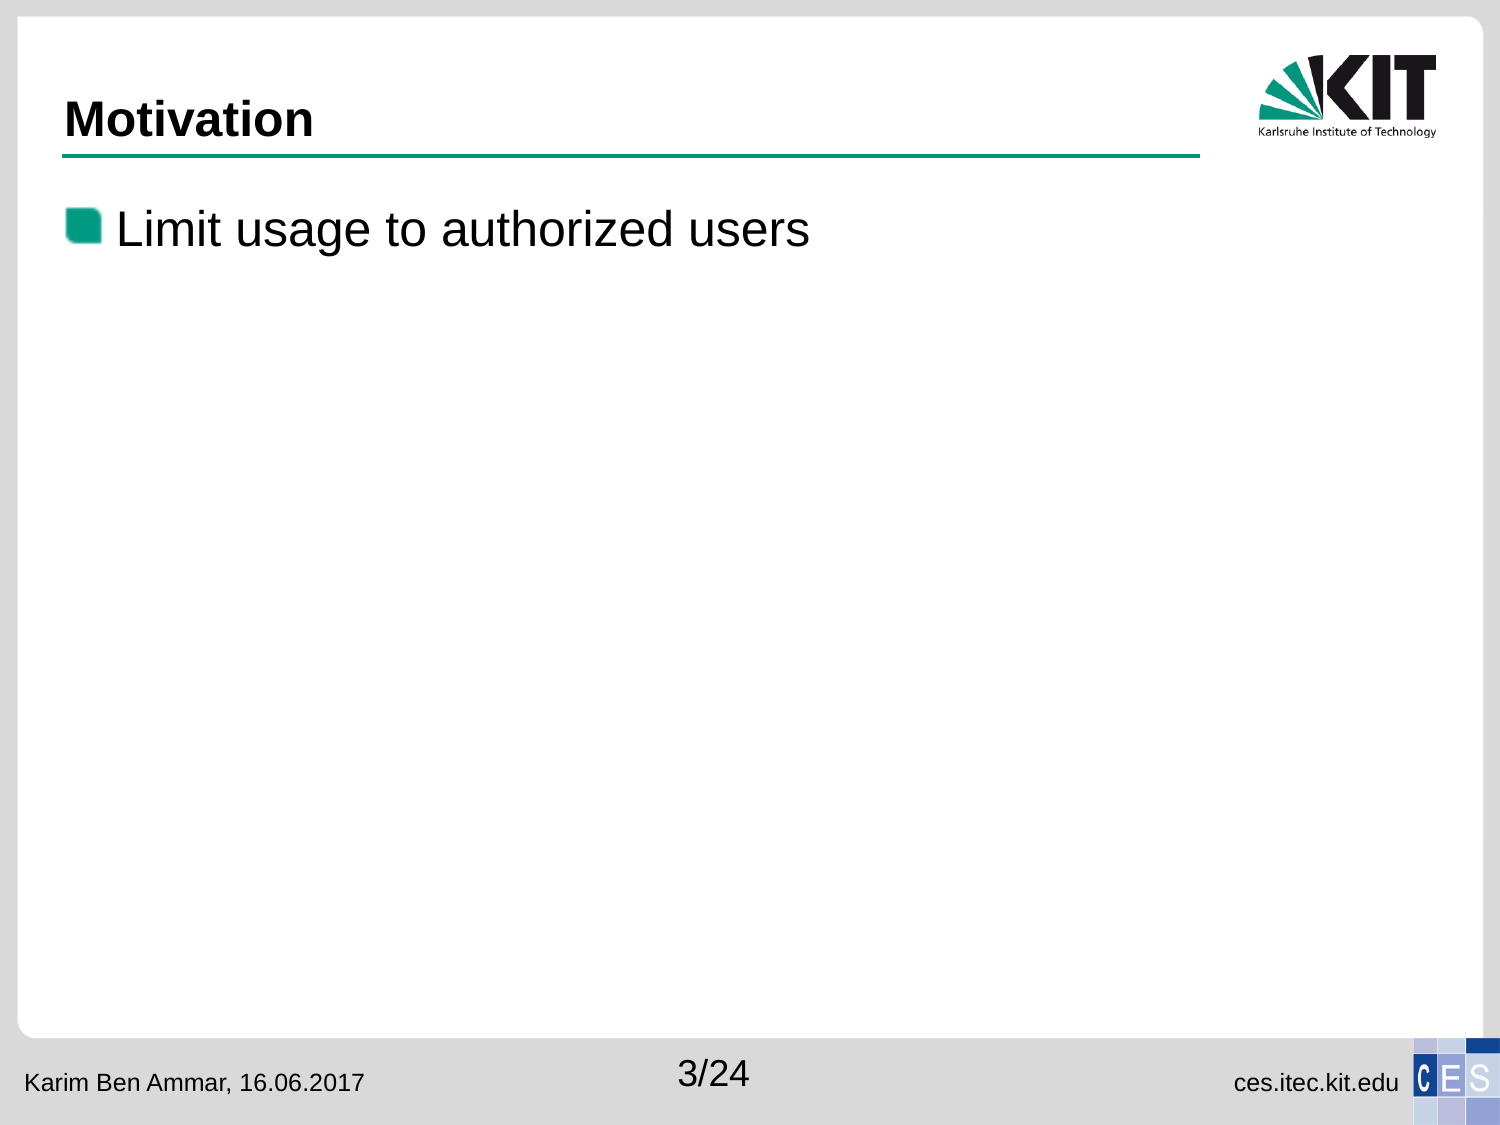

# Motivation
Limit usage to authorized users
3/24